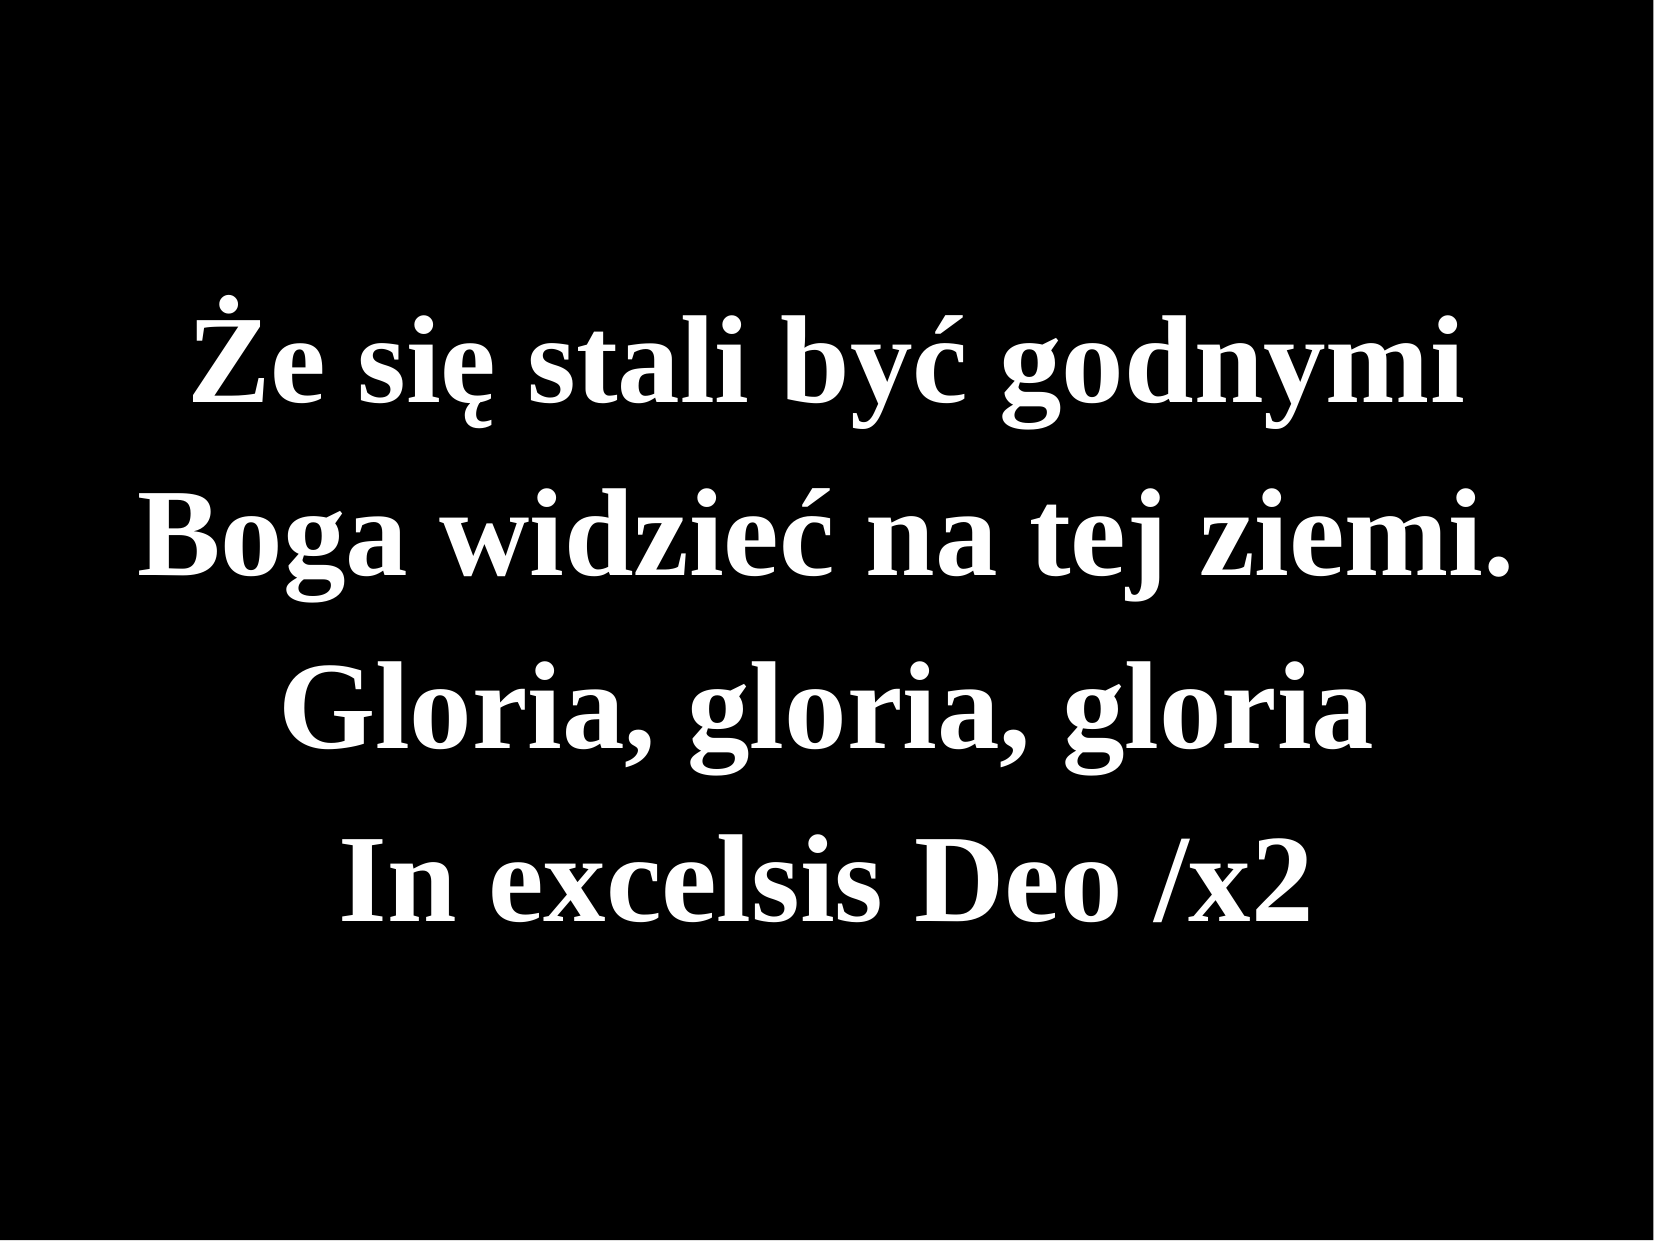

# Że się stali być godnymi ppp Boga widzieć na tej ziemi. ppp Gloria, gloria, gloria ppp In excelsis Deo /x2